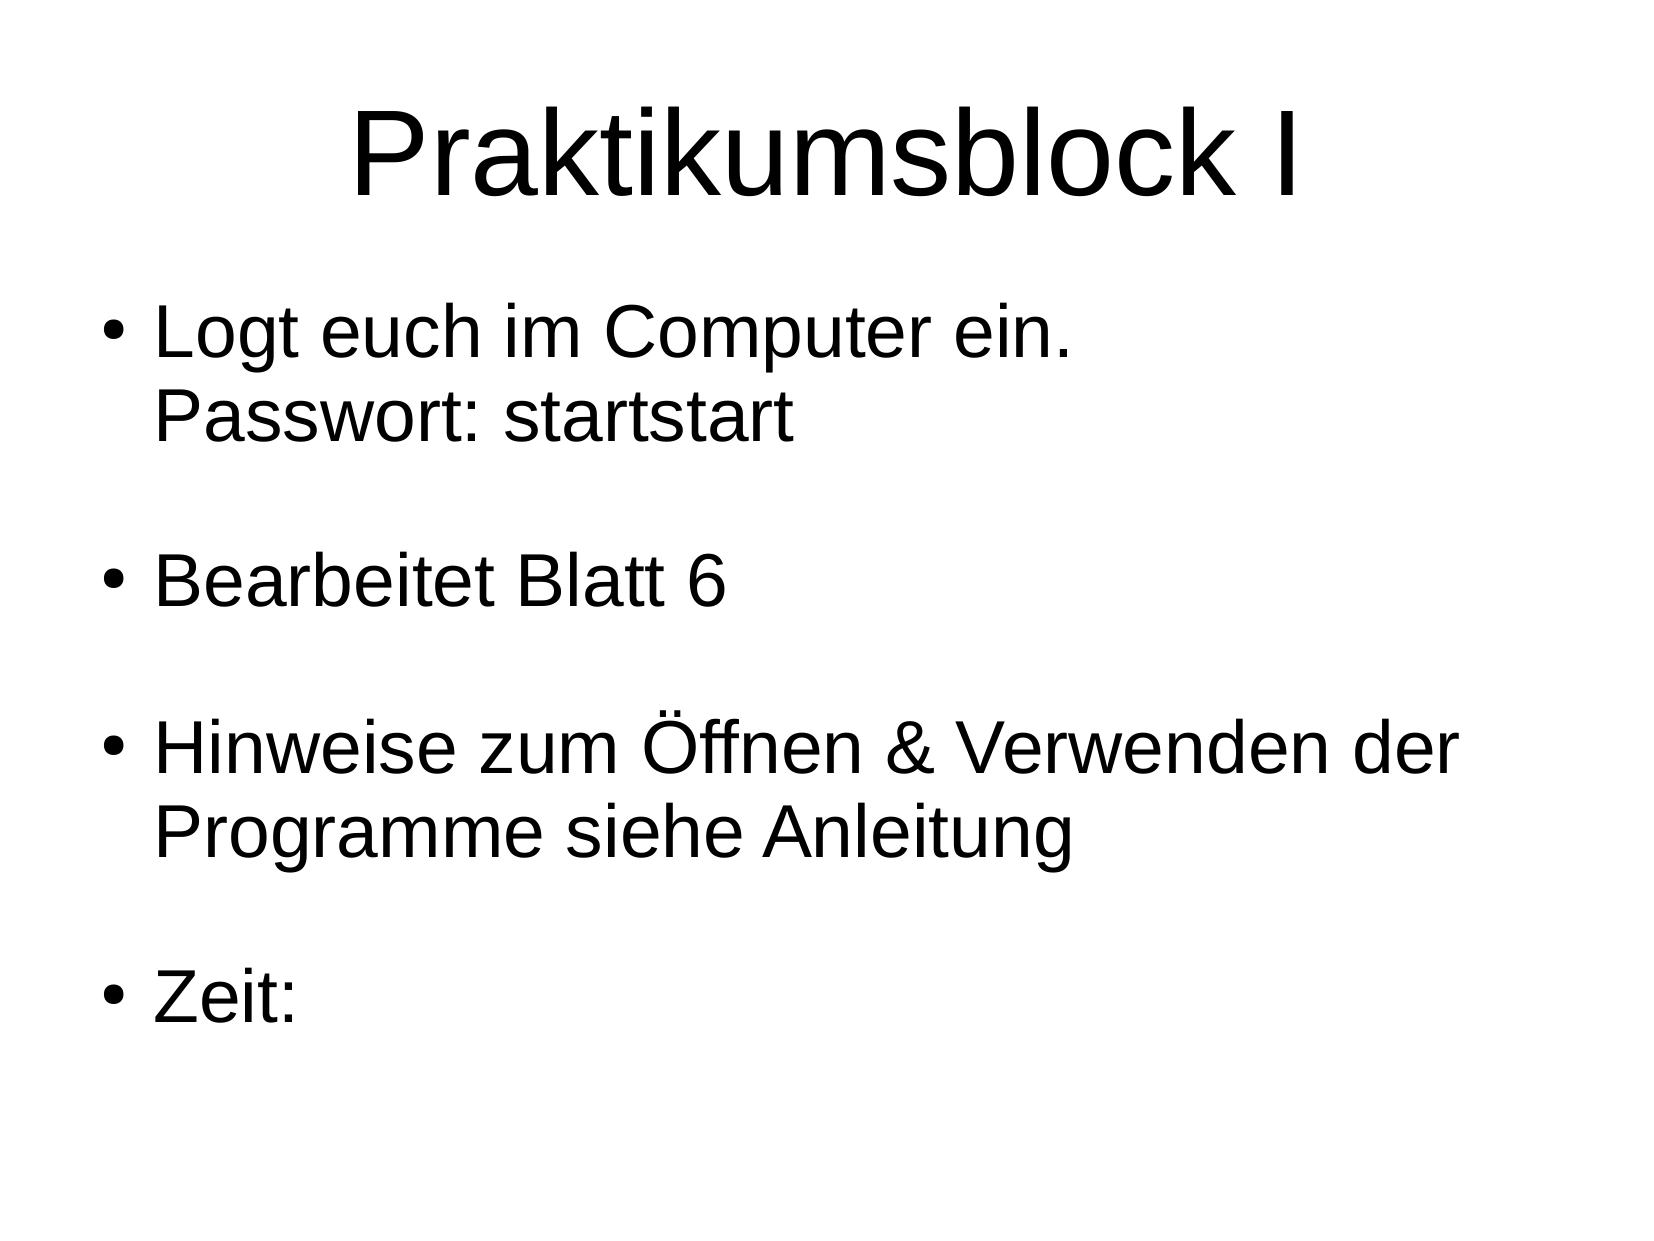

# Praktikumsblock I
Logt euch im Computer ein. 			Passwort: startstart
Bearbeitet Blatt 6
Hinweise zum Öffnen & Verwenden der Programme siehe Anleitung
Zeit: